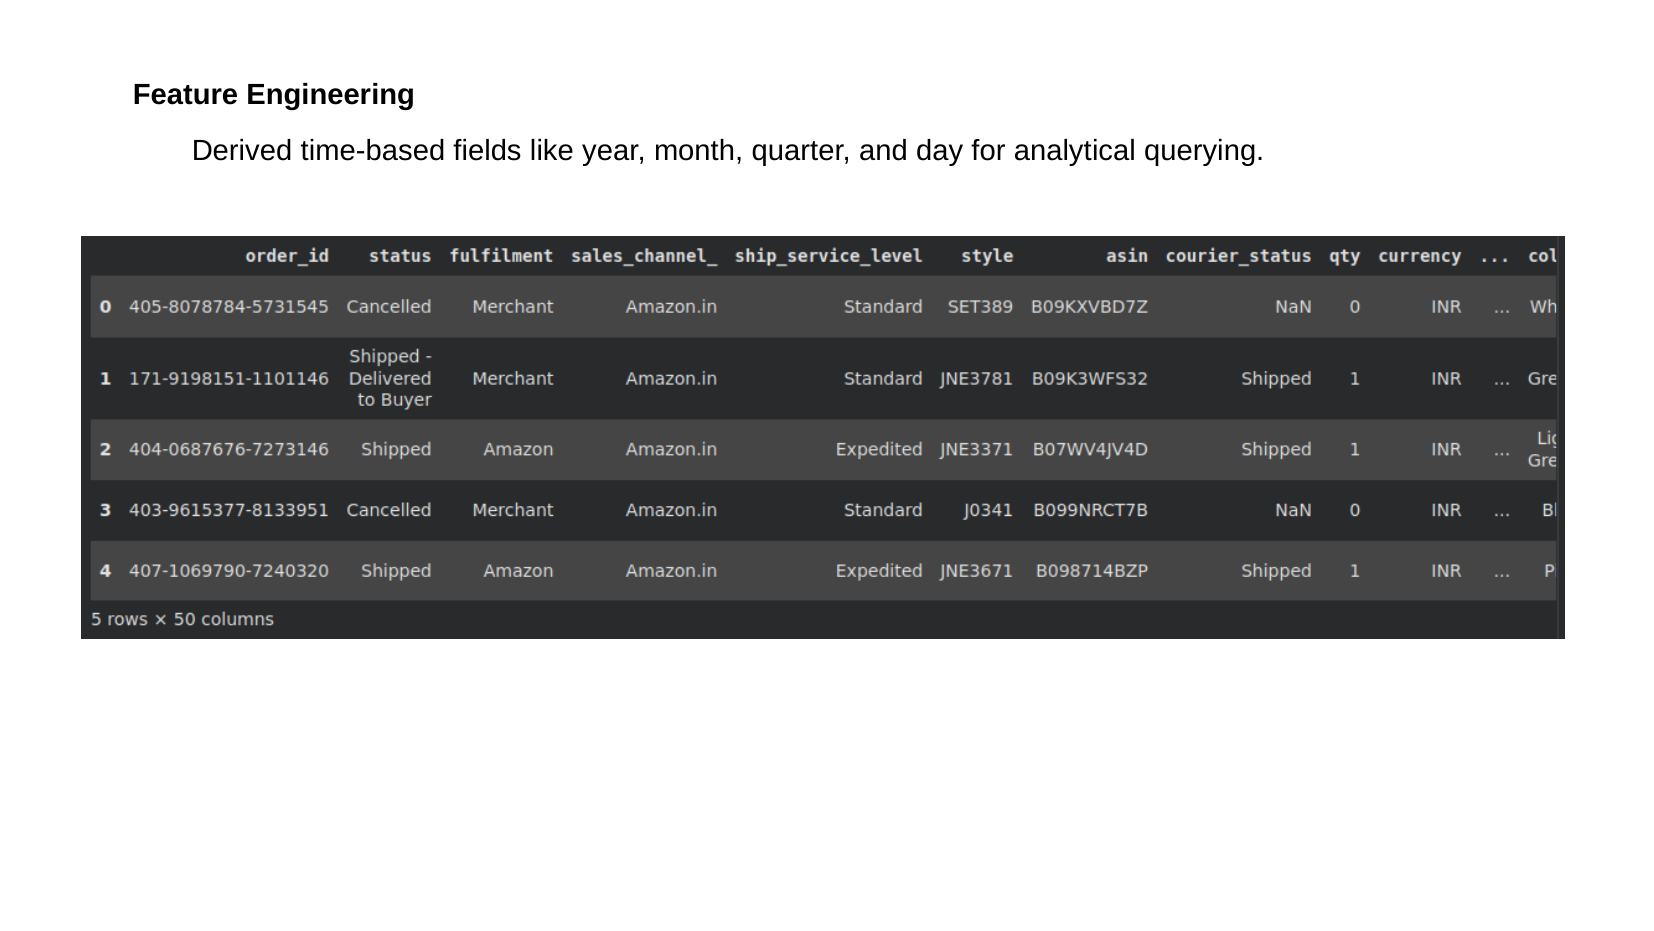

Feature Engineering
Derived time-based fields like year, month, quarter, and day for analytical querying.